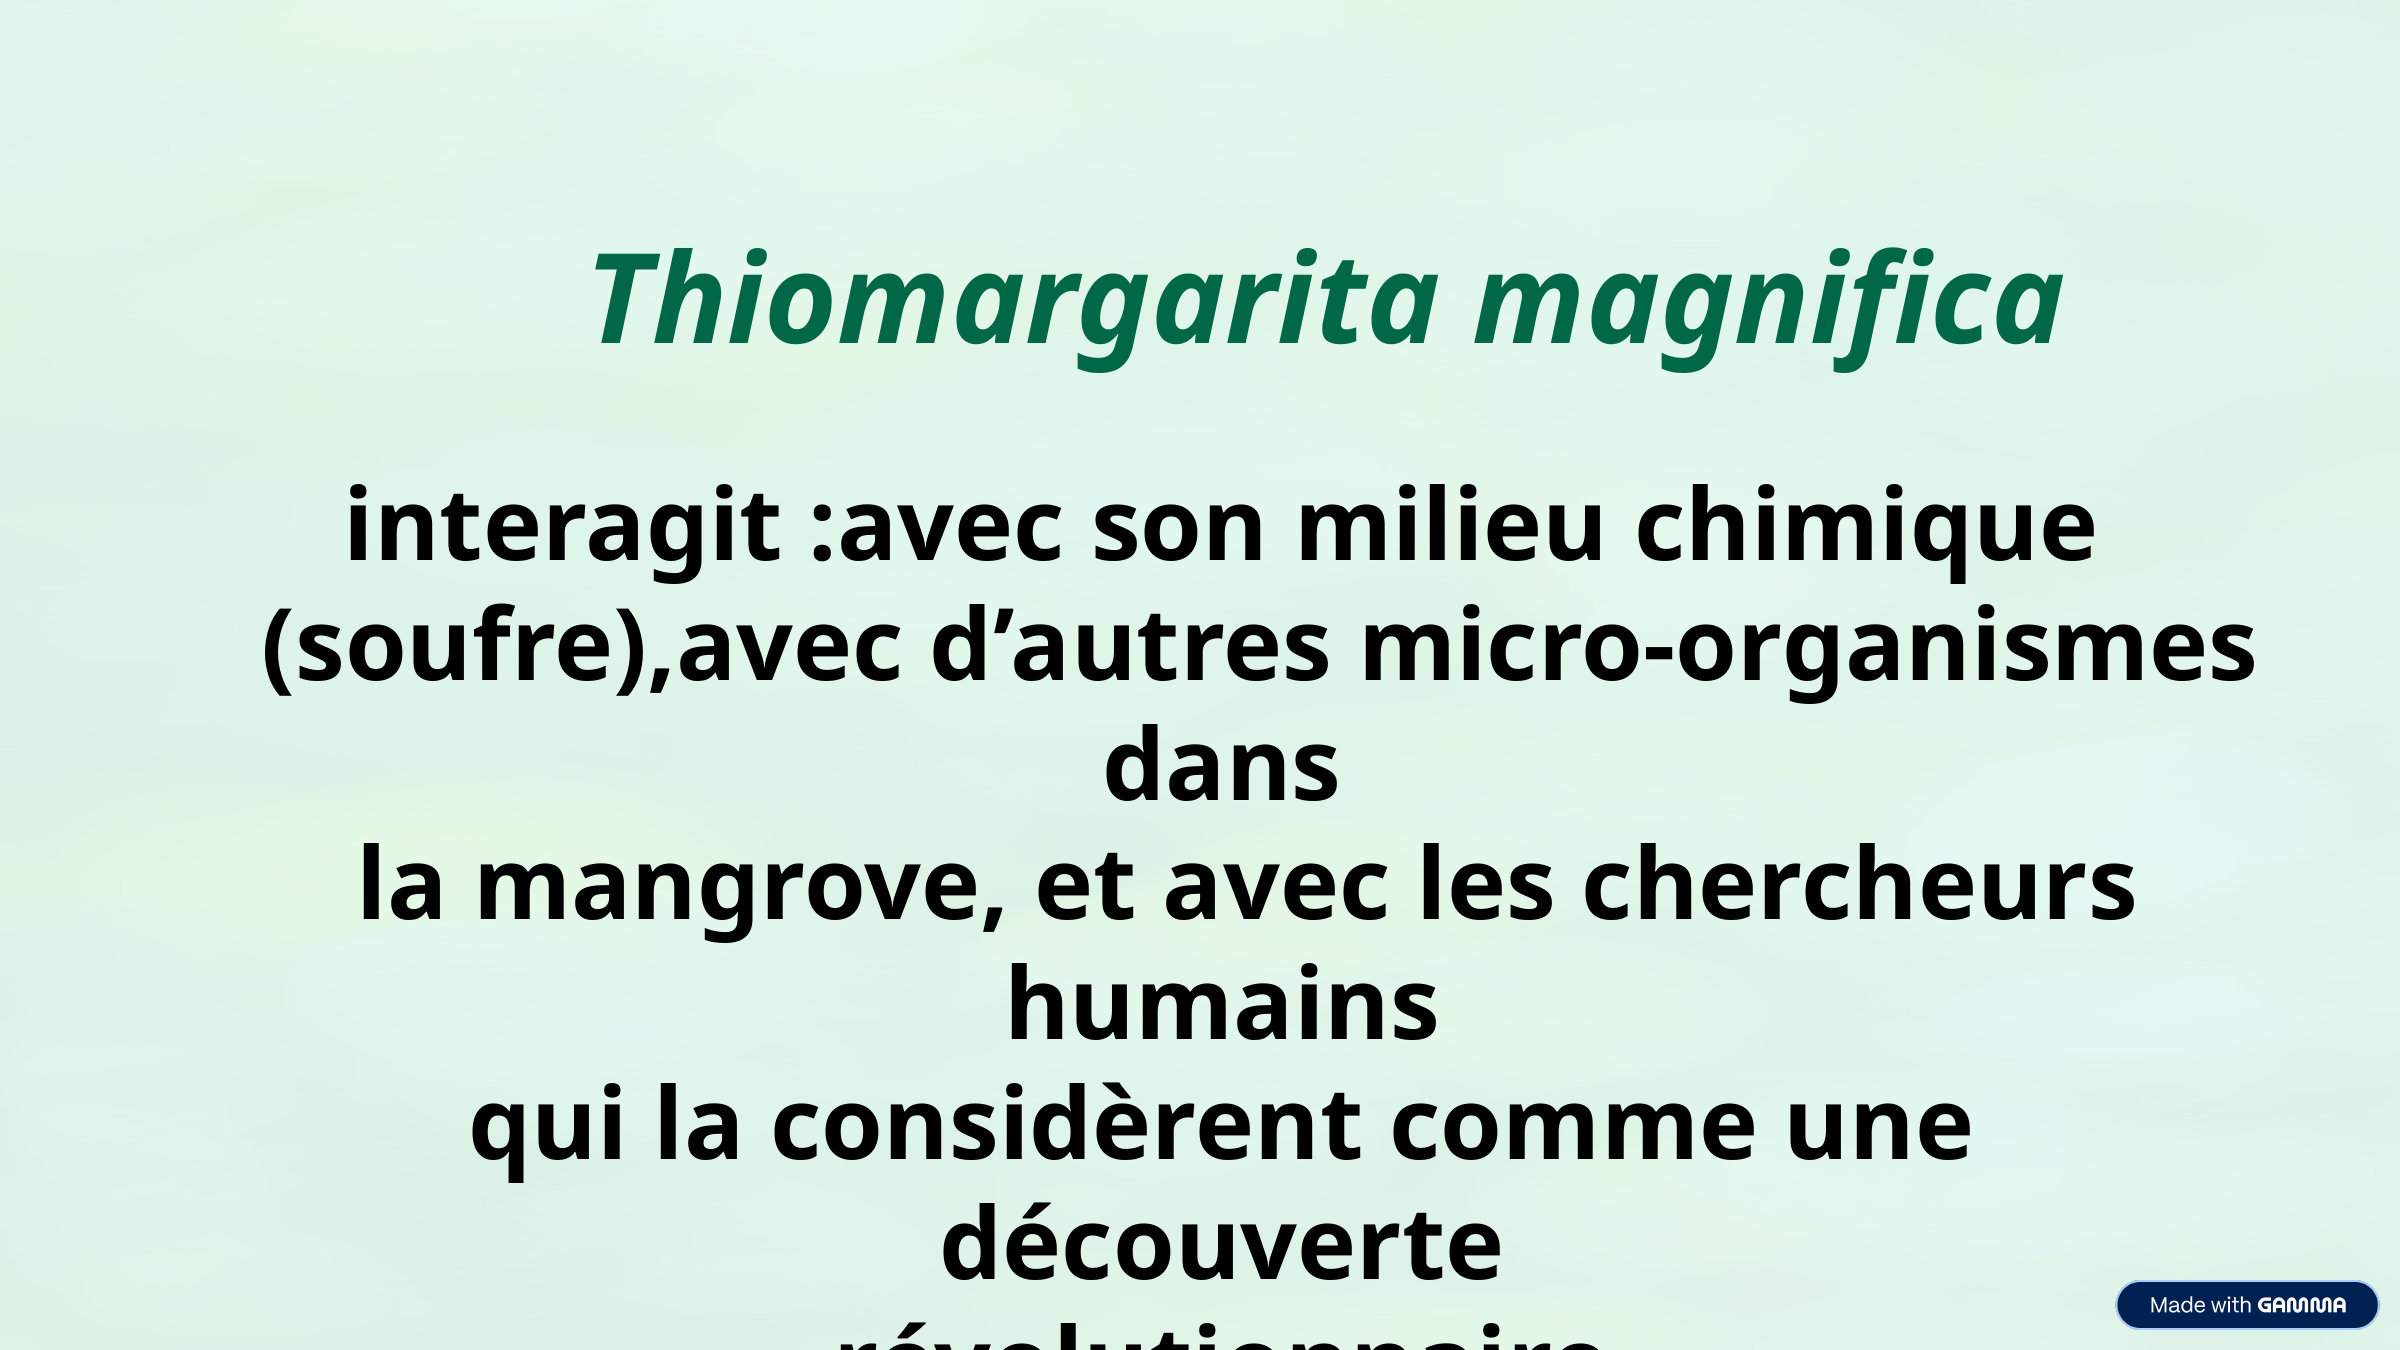

# Thiomargarita magnifica
interagit :avec son milieu chimique
 (soufre),avec d’autres micro-organismes dans
 la mangrove, et avec les chercheurs humains
qui la considèrent comme une découverte
révolutionnaire